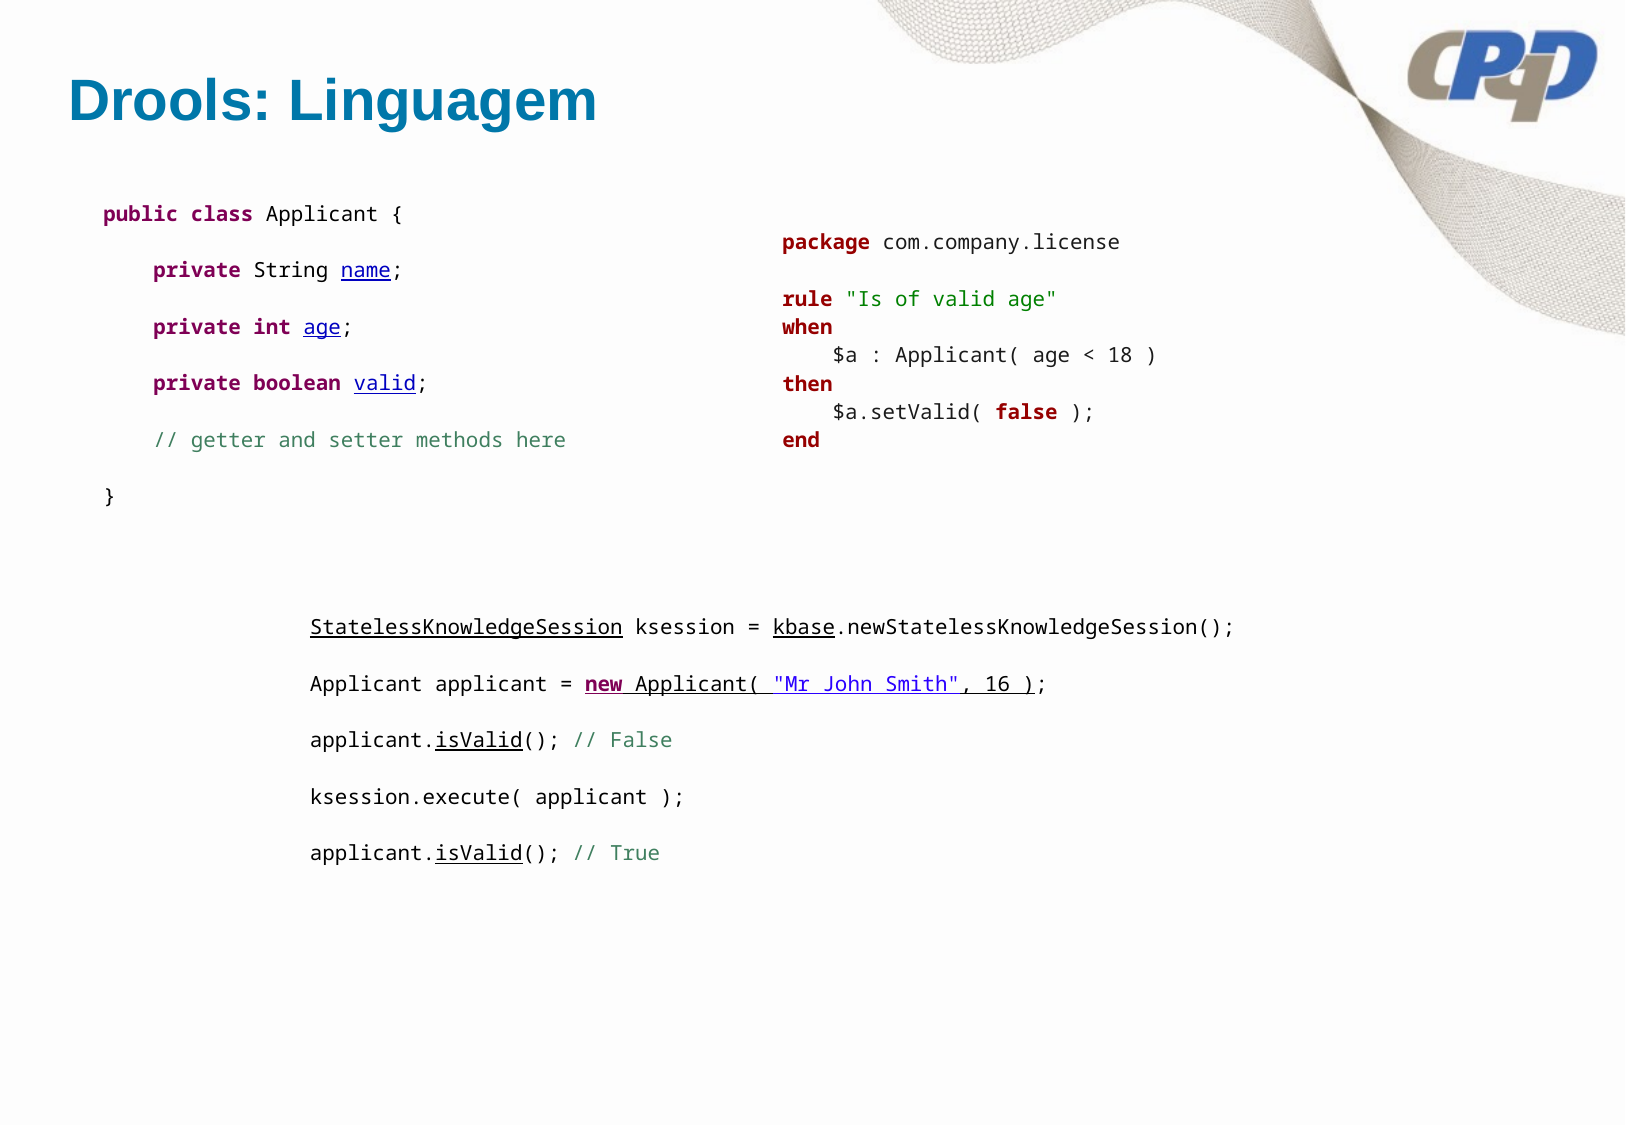

# Drools: Linguagem
public class Applicant {
 private String name;
 private int age;
 private boolean valid;
 // getter and setter methods here
}
package com.company.license
rule "Is of valid age"
when
 $a : Applicant( age < 18 )
then
 $a.setValid( false );
end
StatelessKnowledgeSession ksession = kbase.newStatelessKnowledgeSession();
Applicant applicant = new Applicant( "Mr John Smith", 16 );
applicant.isValid(); // False
ksession.execute( applicant );
applicant.isValid(); // True